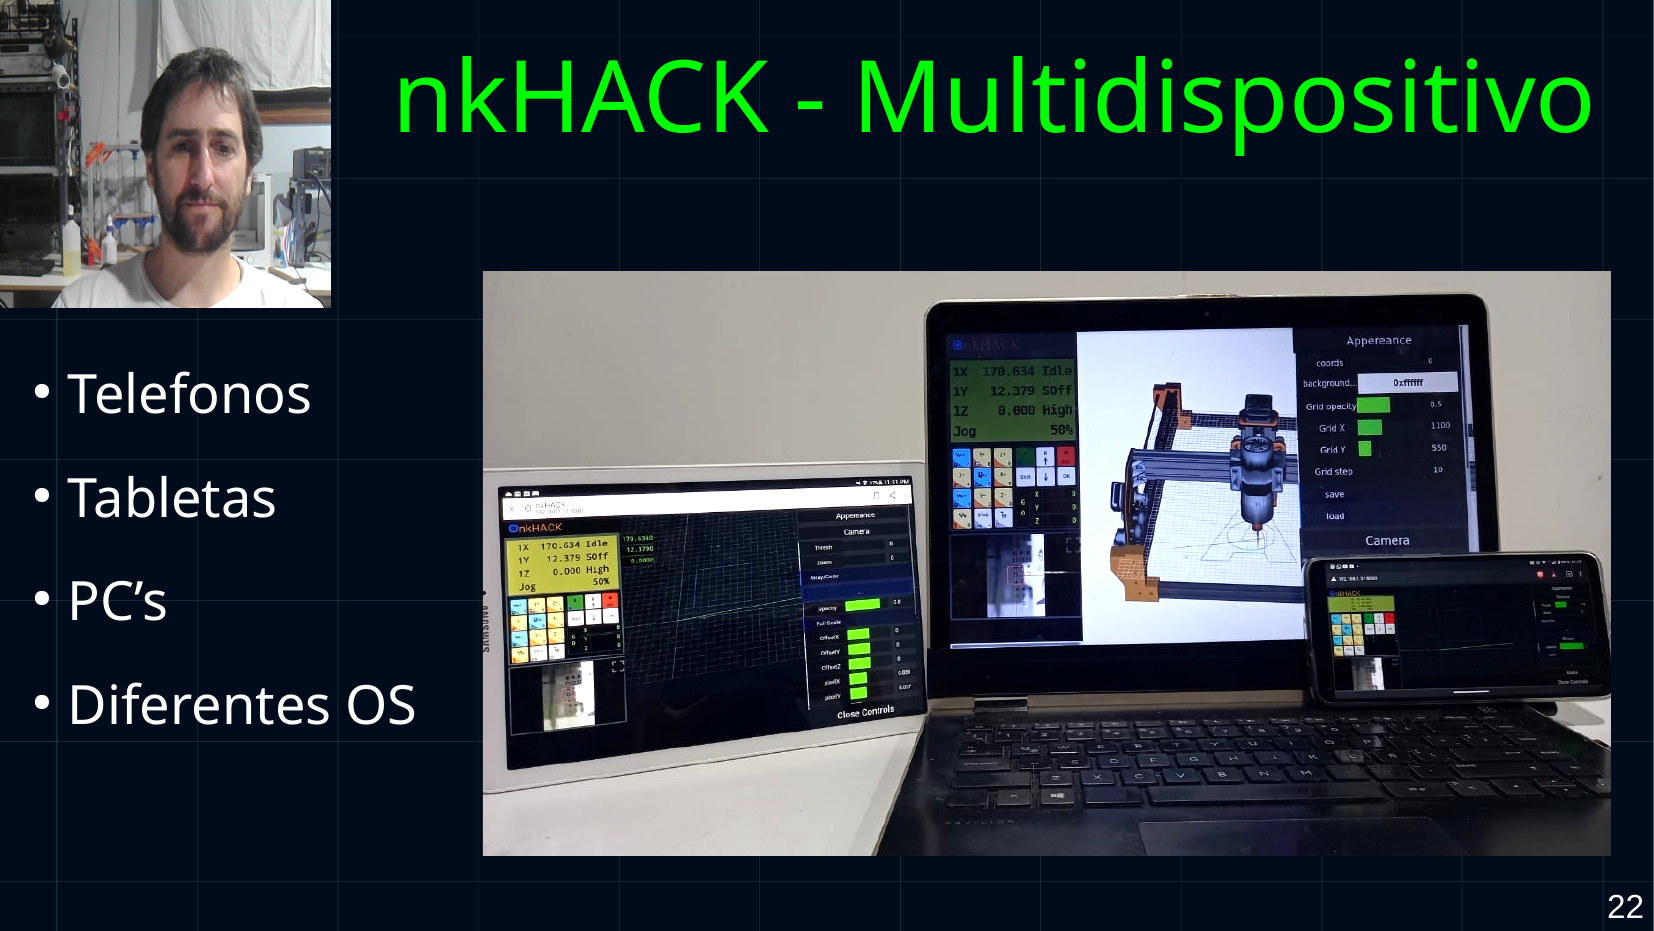

nkHACK - Multidispositivo
Telefonos
Tabletas
PC’s
Diferentes OS